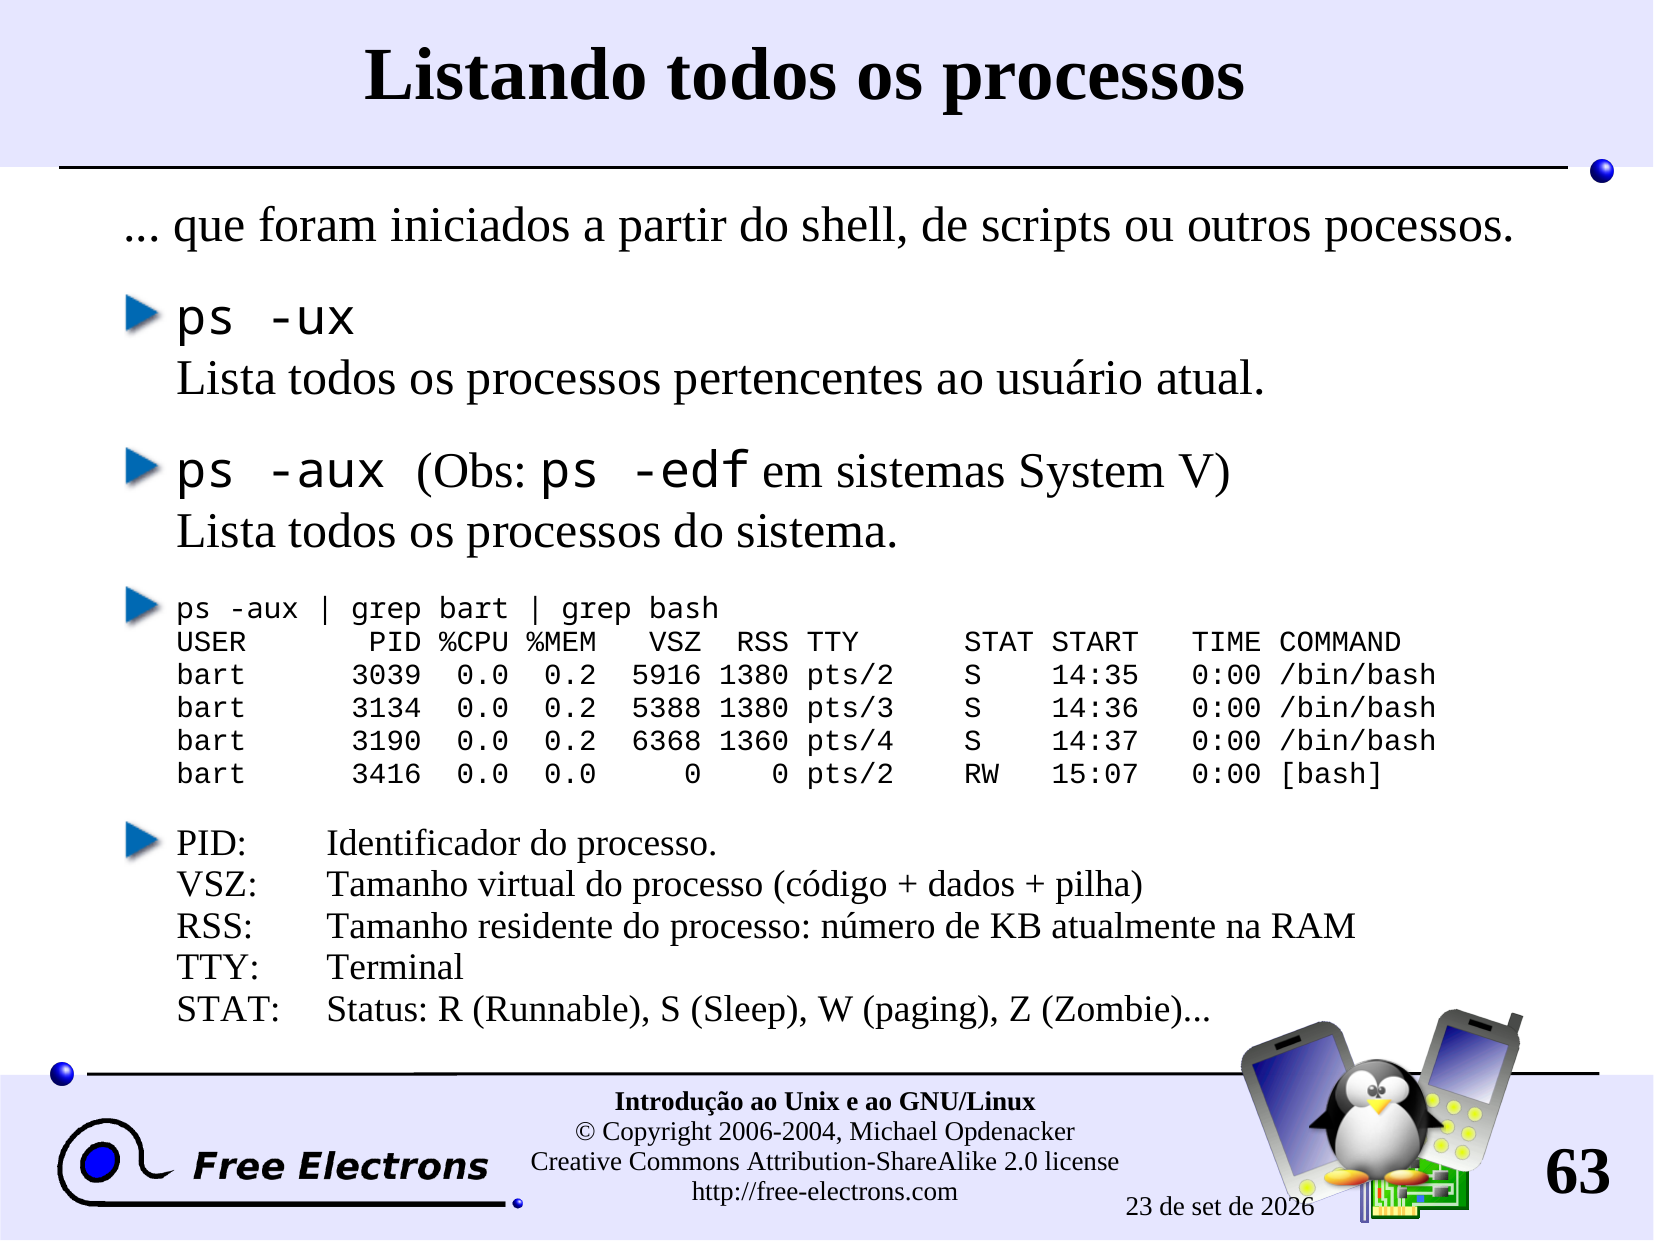

# Listando todos os processos
... que foram iniciados a partir do shell, de scripts ou outros pocessos.
ps -ux
Lista todos os processos pertencentes ao usuário atual.
ps -aux (Obs: ps -edf em sistemas System V)
Lista todos os processos do sistema.
ps -aux | grep bart | grep bash
USER PID %CPU %MEM VSZ RSS TTY STAT START TIME COMMAND
bart 3039 0.0 0.2 5916 1380 pts/2 S 14:35 0:00 /bin/bash
bart 3134 0.0 0.2 5388 1380 pts/3 S 14:36 0:00 /bin/bash
bart 3190 0.0 0.2 6368 1360 pts/4 S 14:37 0:00 /bin/bash
bart 3416 0.0 0.0 0 0 pts/2 RW 15:07 0:00 [bash]
PID: 	Identificador do processo.
VSZ: 	Tamanho virtual do processo (código + dados + pilha)
RSS: 	Tamanho residente do processo: número de KB atualmente na RAM
TTY: 	Terminal
STAT: 	Status: R (Runnable), S (Sleep), W (paging), Z (Zombie)...